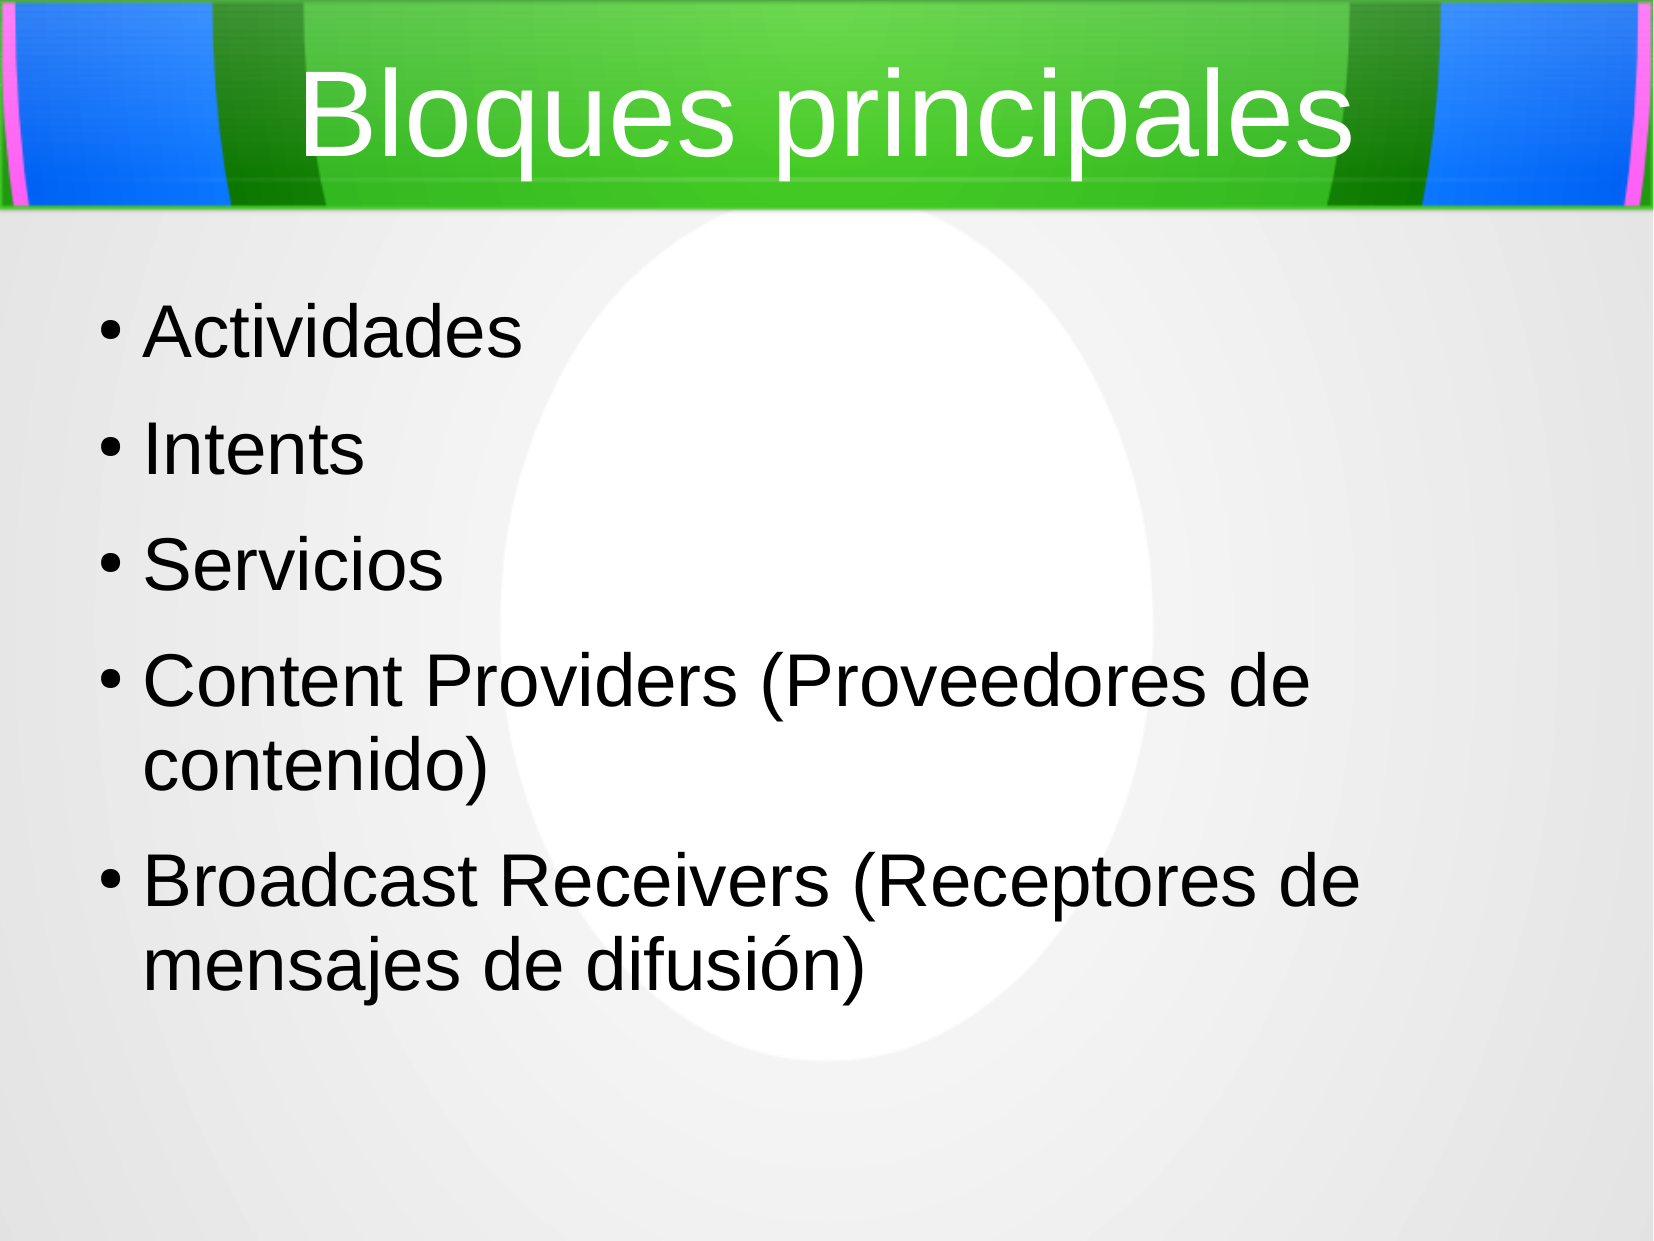

# Bloques principales
Actividades
Intents
Servicios
Content Providers (Proveedores de contenido)
Broadcast Receivers (Receptores de mensajes de difusión)